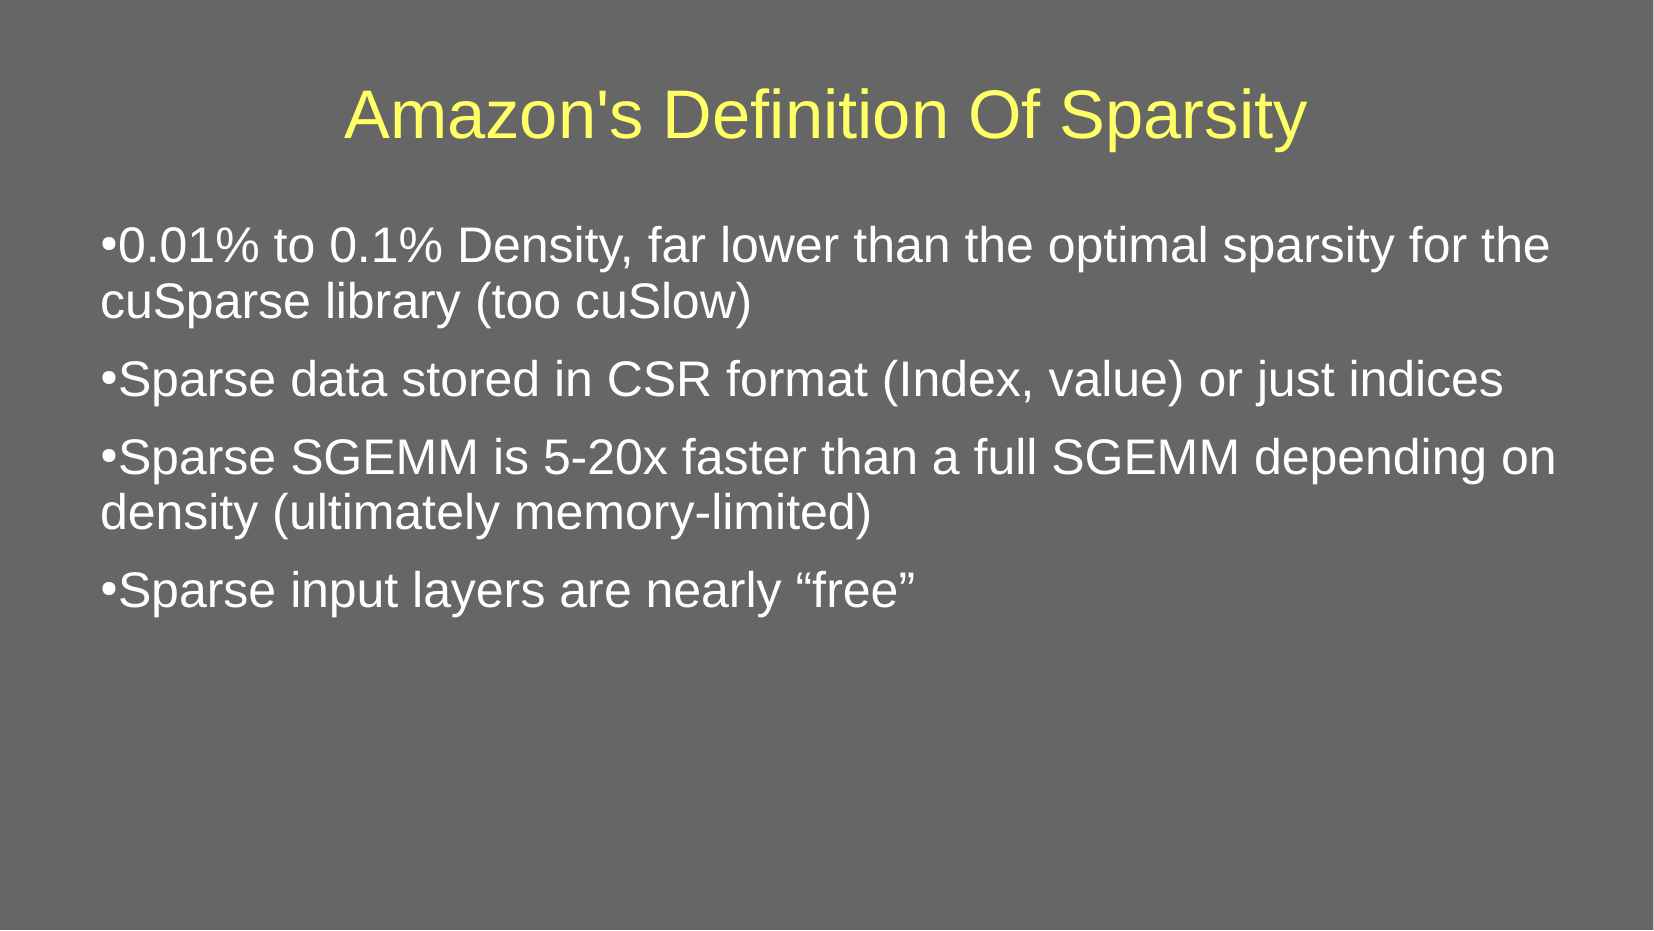

# Amazon's Definition Of Sparsity
0.01% to 0.1% Density, far lower than the optimal sparsity for the cuSparse library (too cuSlow)
Sparse data stored in CSR format (Index, value) or just indices
Sparse SGEMM is 5-20x faster than a full SGEMM depending on density (ultimately memory-limited)
Sparse input layers are nearly “free”